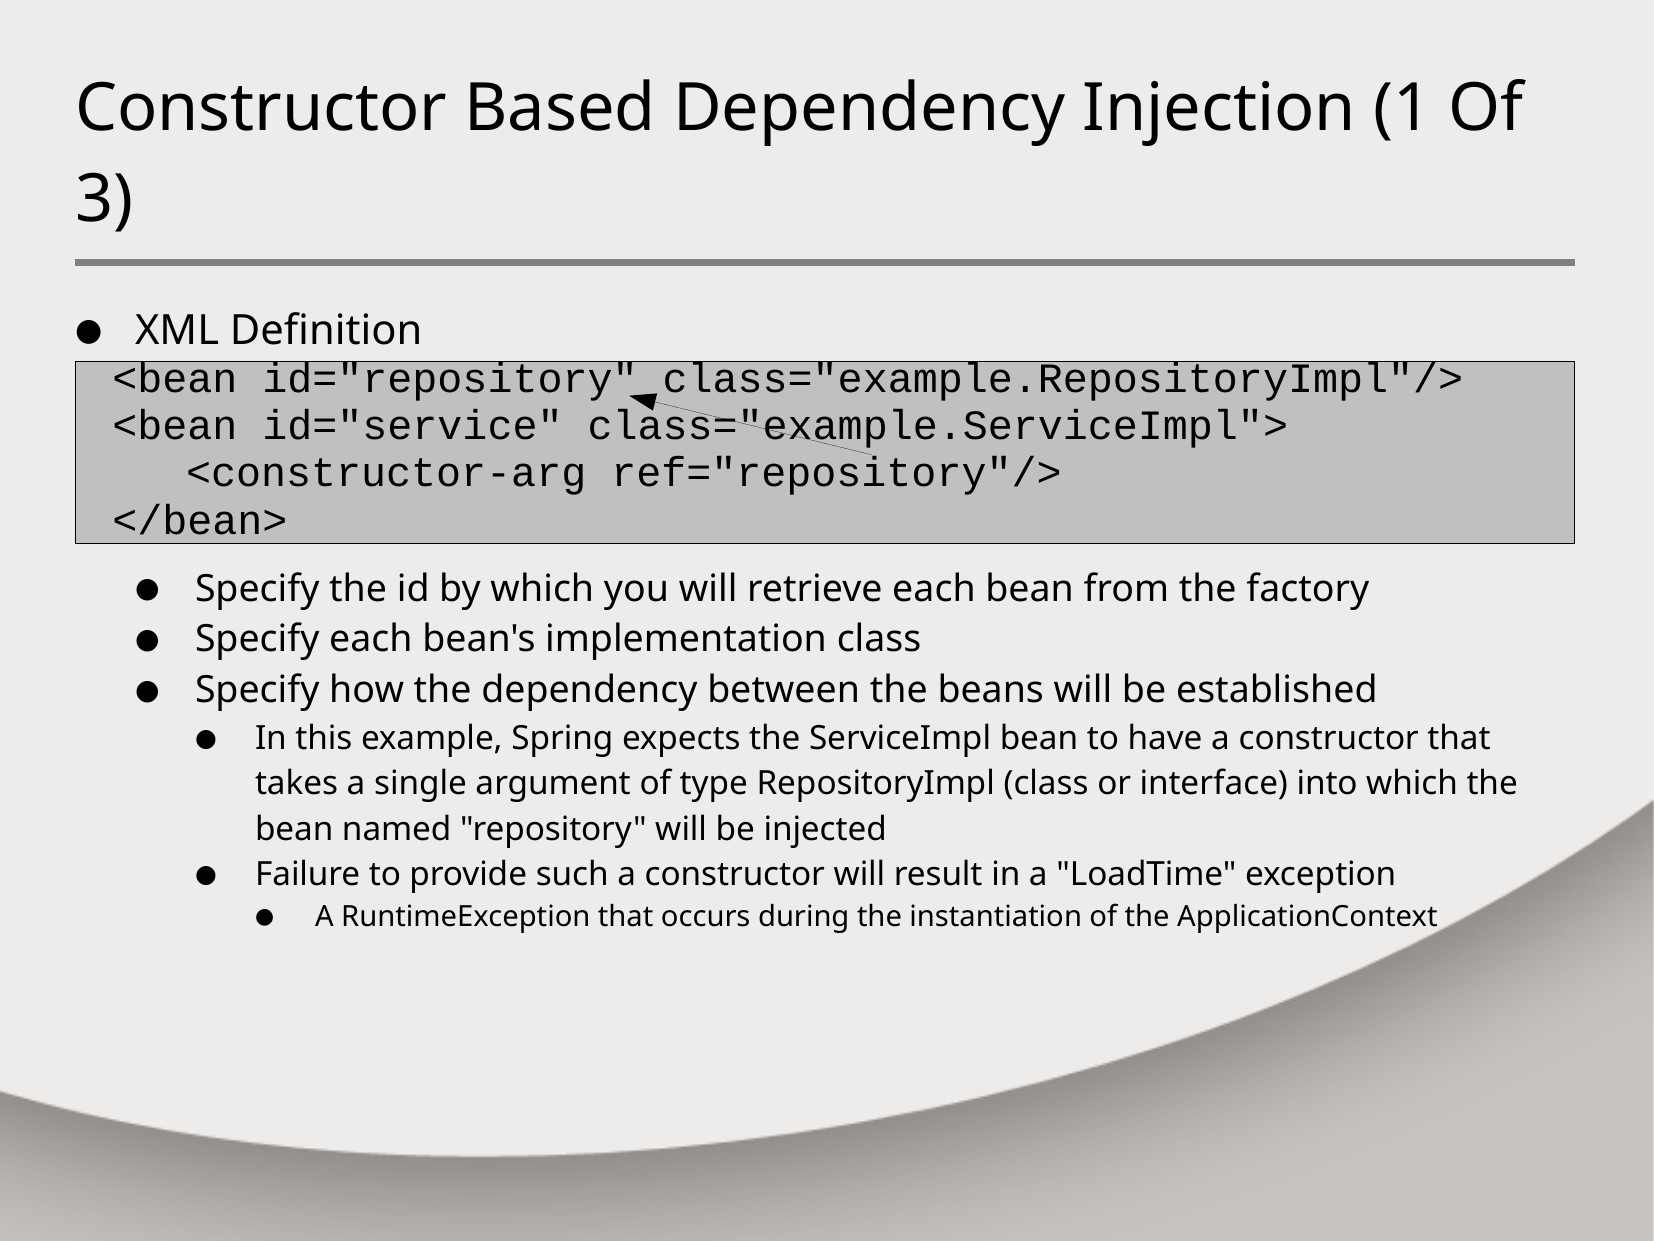

Constructor Based Dependency Injection (1 Of 3)
# XML Definition
Specify the id by which you will retrieve each bean from the factory
Specify each bean's implementation class
Specify how the dependency between the beans will be established
In this example, Spring expects the ServiceImpl bean to have a constructor that takes a single argument of type RepositoryImpl (class or interface) into which the bean named "repository" will be injected
Failure to provide such a constructor will result in a "LoadTime" exception
A RuntimeException that occurs during the instantiation of the ApplicationContext
<bean id="repository" class="example.RepositoryImpl"/>
<bean id="service" class="example.ServiceImpl">
	<constructor-arg ref="repository"/>
</bean>